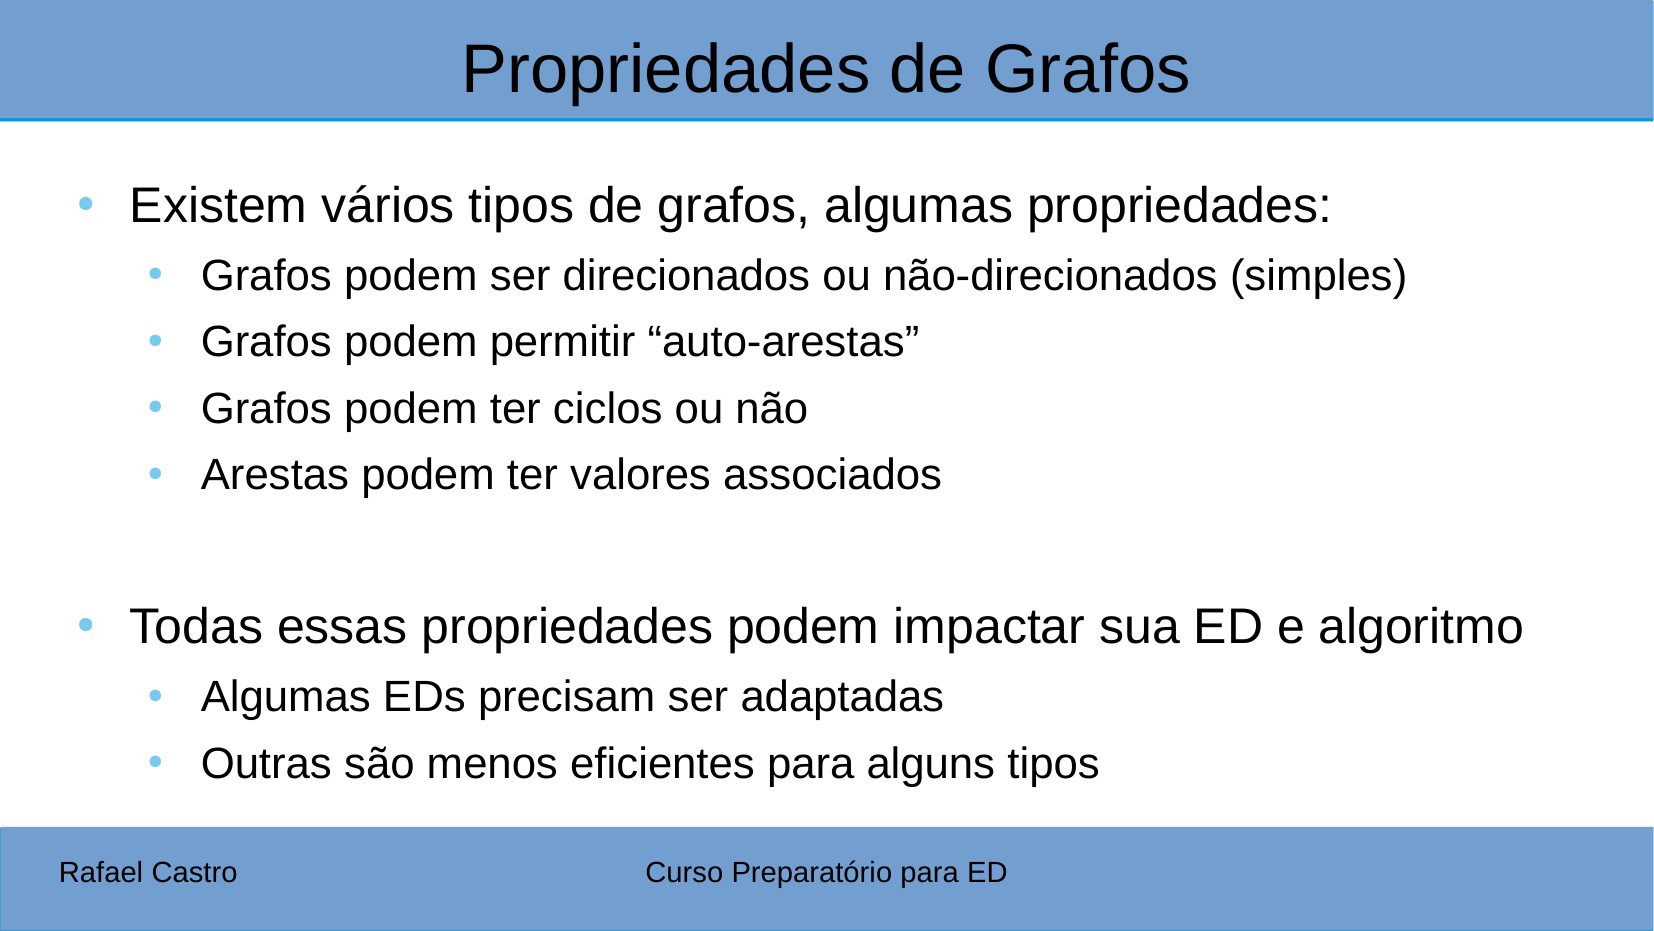

# Propriedades de Grafos
Existem vários tipos de grafos, algumas propriedades:
Grafos podem ser direcionados ou não-direcionados (simples)
Grafos podem permitir “auto-arestas”
Grafos podem ter ciclos ou não
Arestas podem ter valores associados
Todas essas propriedades podem impactar sua ED e algoritmo
Algumas EDs precisam ser adaptadas
Outras são menos eficientes para alguns tipos
Curso Preparatório para ED